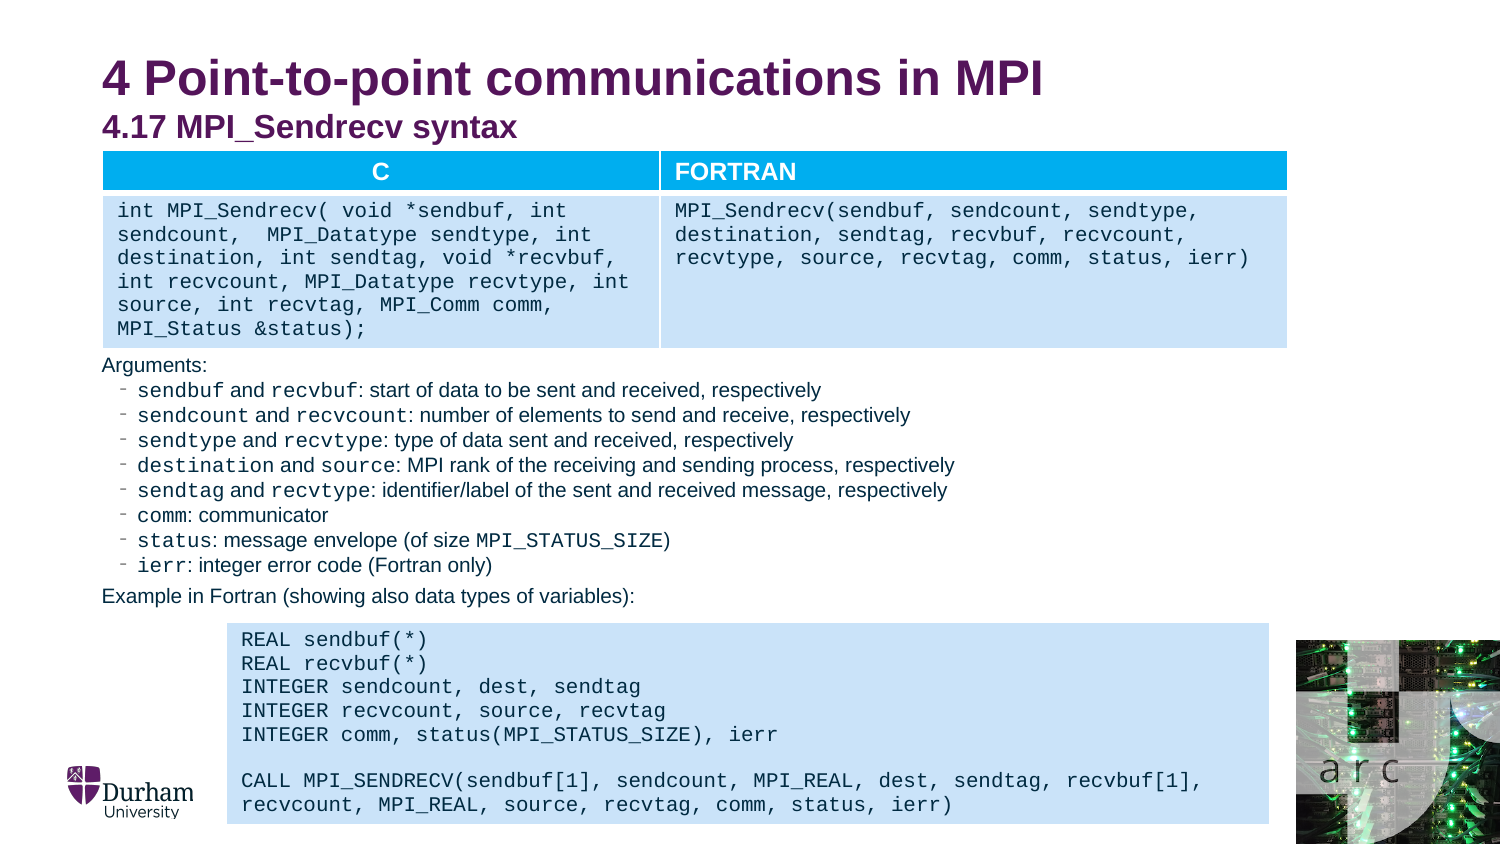

# 4 Point-to-point communications in MPI 4.17 MPI_Sendrecv syntax
| C | FORTRAN |
| --- | --- |
| int MPI\_Sendrecv( void \*sendbuf, int sendcount, MPI\_Datatype sendtype, int destination, int sendtag, void \*recvbuf, int recvcount, MPI\_Datatype recvtype, int source, int recvtag, MPI\_Comm comm, MPI\_Status &status); | MPI\_Sendrecv(sendbuf, sendcount, sendtype, destination, sendtag, recvbuf, recvcount, recvtype, source, recvtag, comm, status, ierr) |
Arguments:
sendbuf and recvbuf: start of data to be sent and received, respectively
sendcount and recvcount: number of elements to send and receive, respectively
sendtype and recvtype: type of data sent and received, respectively
destination and source: MPI rank of the receiving and sending process, respectively
sendtag and recvtype: identifier/label of the sent and received message, respectively
comm: communicator
status: message envelope (of size MPI_STATUS_SIZE)
ierr: integer error code (Fortran only)
Example in Fortran (showing also data types of variables):
| REAL sendbuf(\*) REAL recvbuf(\*) INTEGER sendcount, dest, sendtag INTEGER recvcount, source, recvtag INTEGER comm, status(MPI\_STATUS\_SIZE), ierr CALL MPI\_SENDRECV(sendbuf[1], sendcount, MPI\_REAL, dest, sendtag, recvbuf[1], recvcount, MPI\_REAL, source, recvtag, comm, status, ierr) |
| --- |